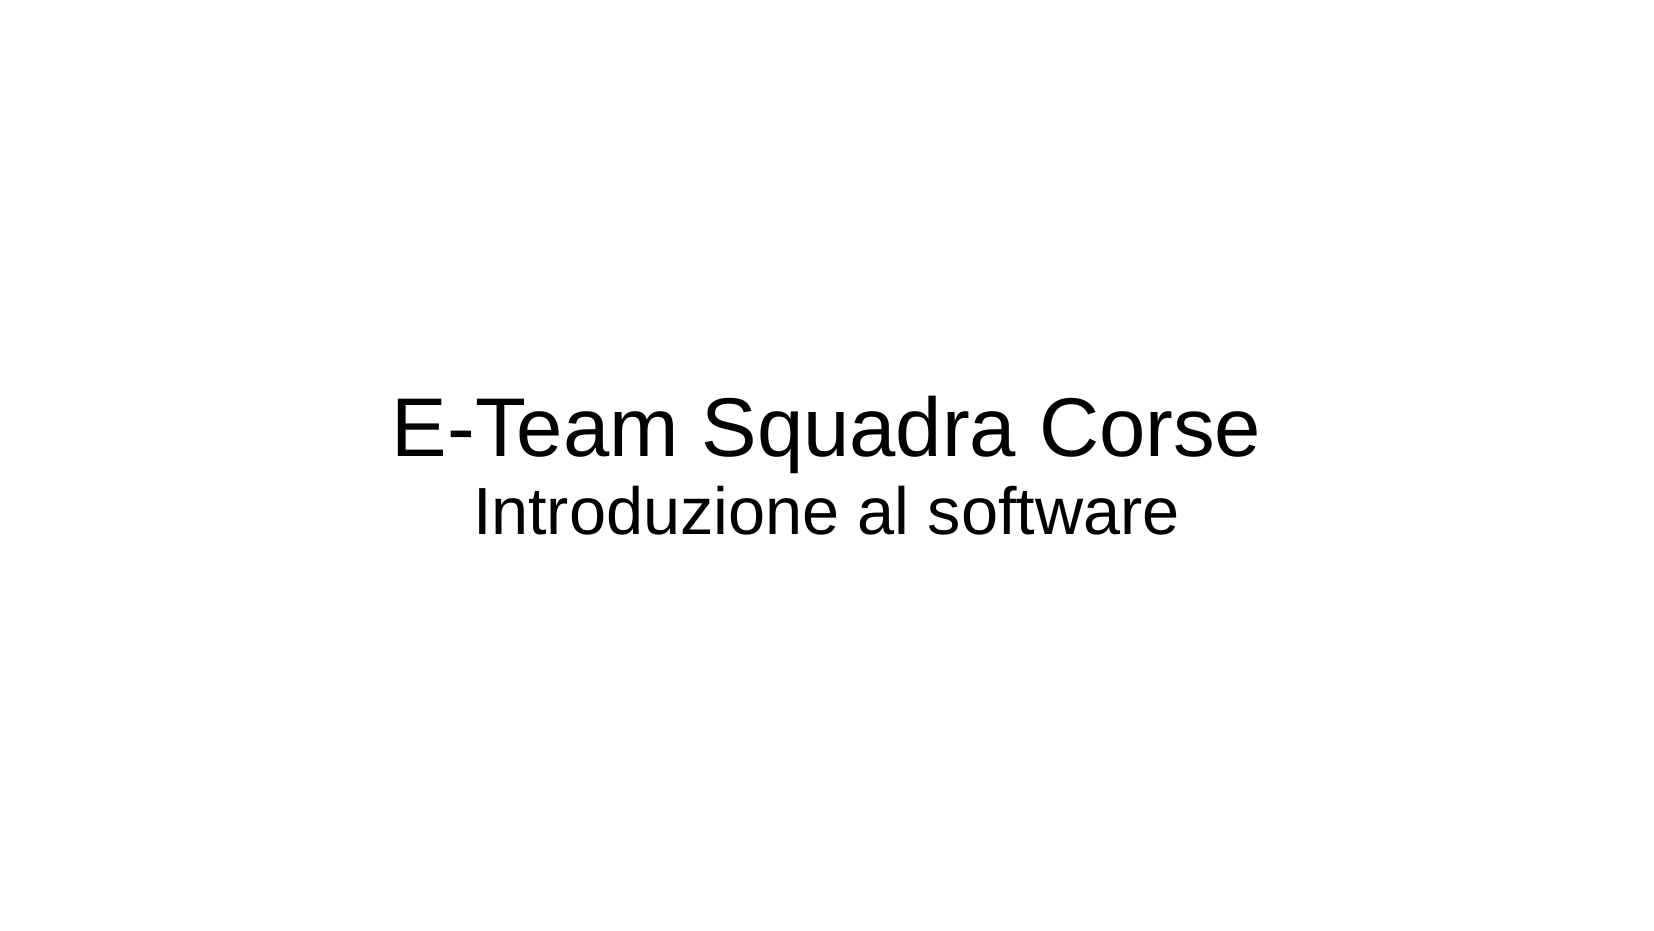

# E-Team Squadra Corse
Introduzione al software